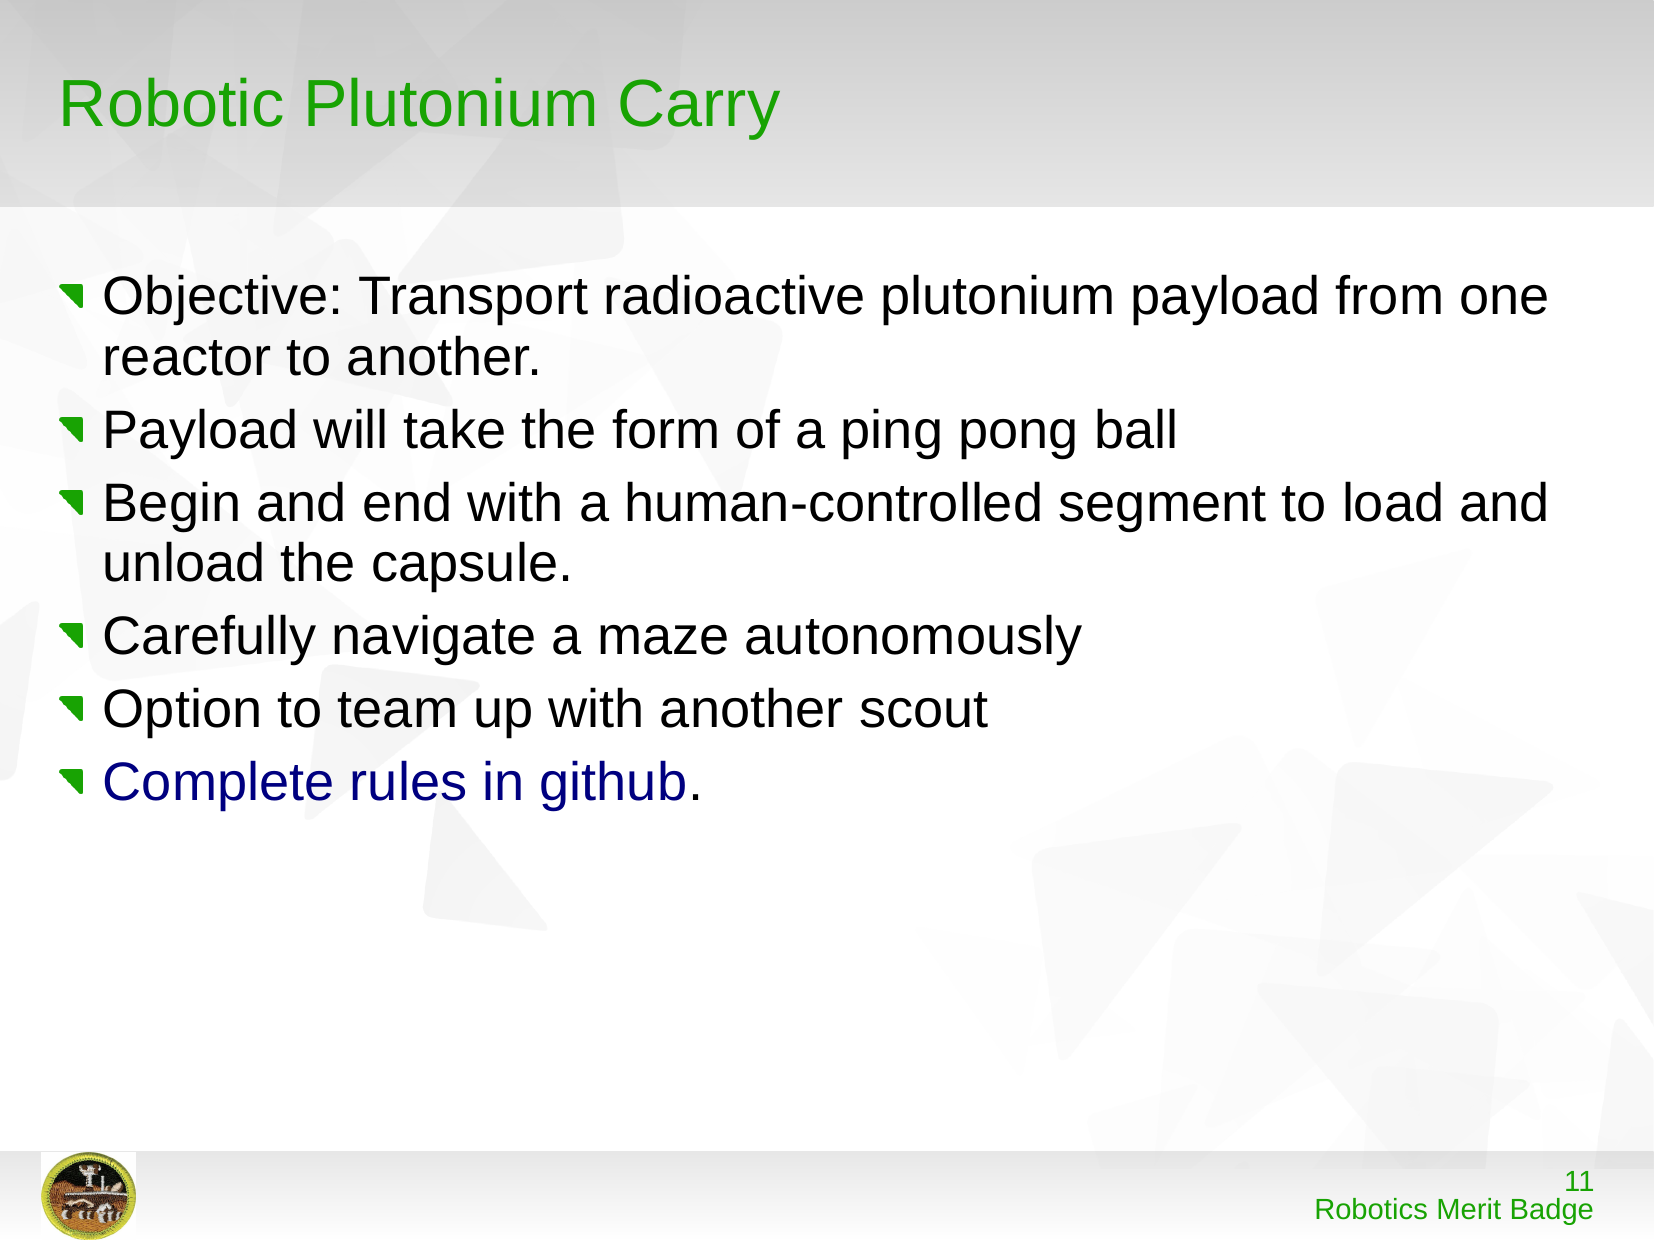

# Robotic Plutonium Carry
Objective: Transport radioactive plutonium payload from one reactor to another.
Payload will take the form of a ping pong ball
Begin and end with a human-controlled segment to load and unload the capsule.
Carefully navigate a maze autonomously
Option to team up with another scout
Complete rules in github.
11
Robotics Merit Badge